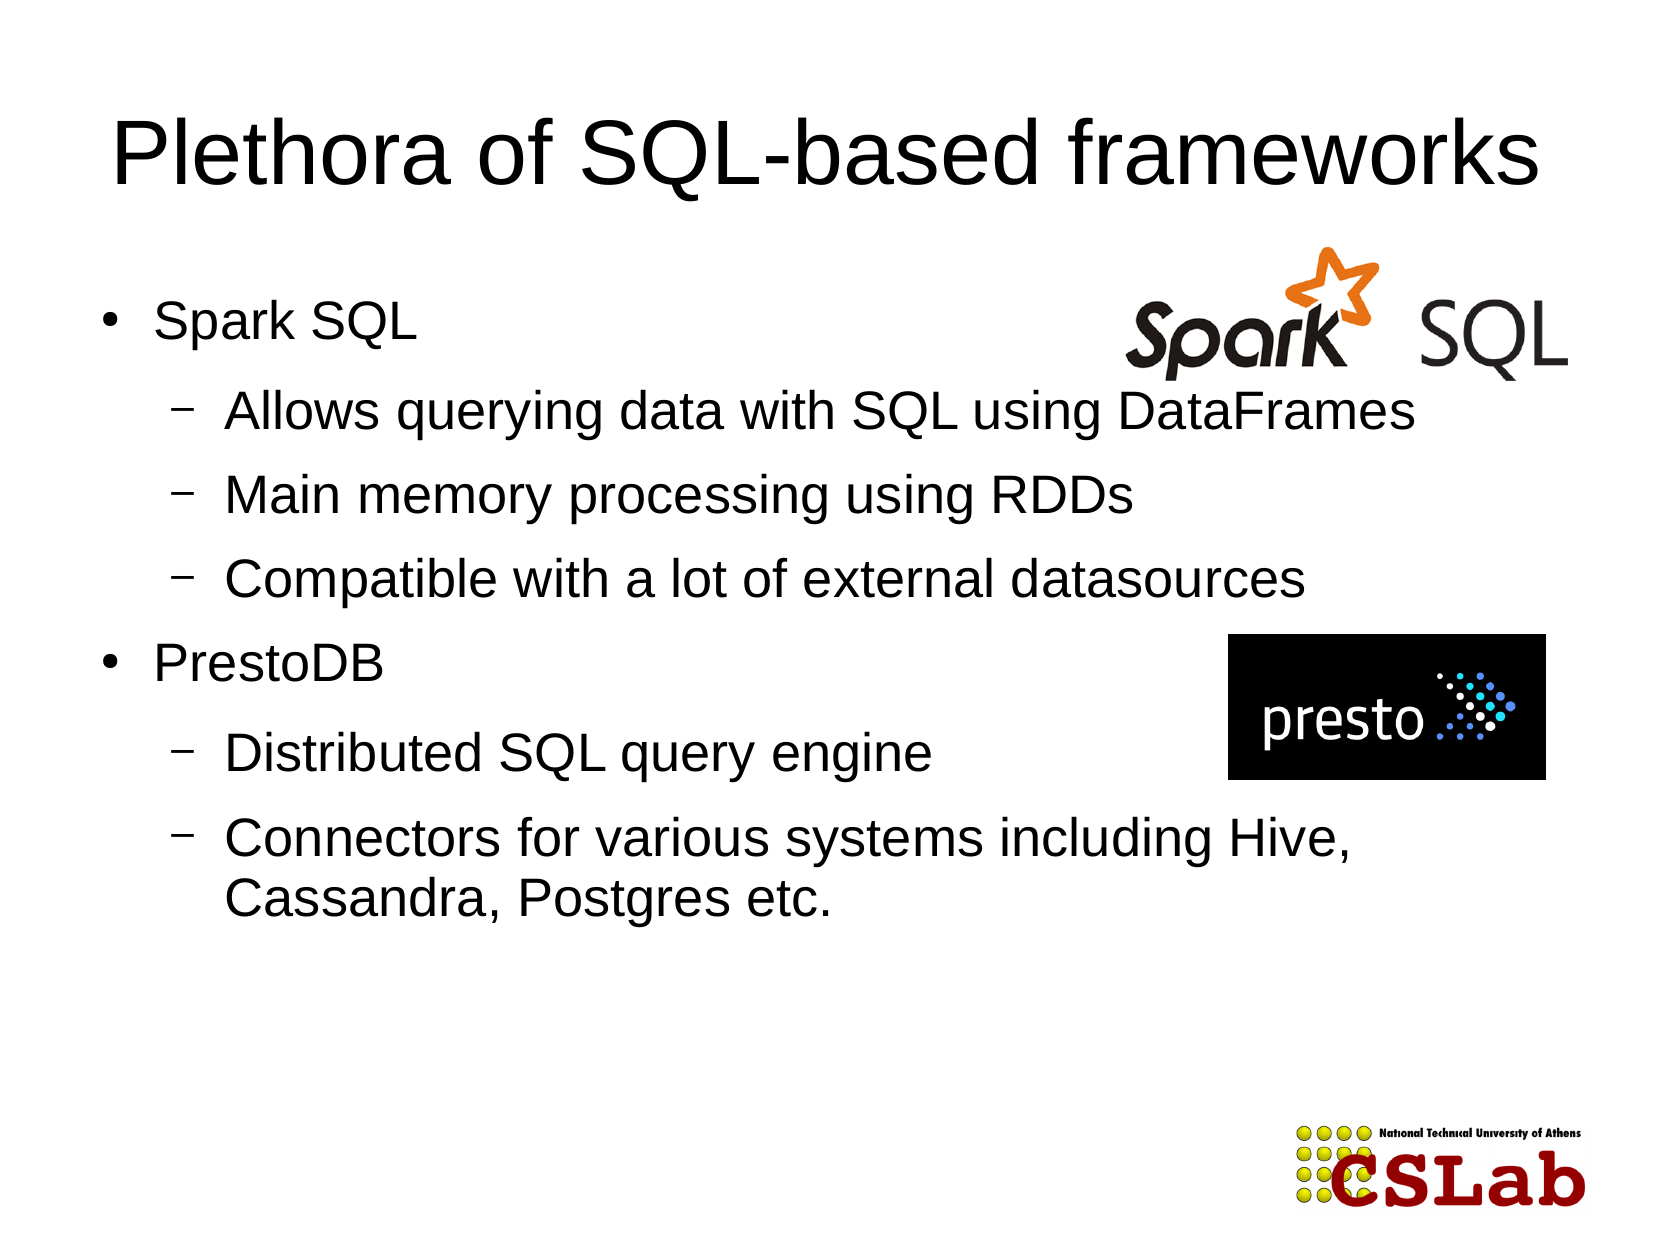

# Plethora of SQL-based frameworks
Spark SQL
Allows querying data with SQL using DataFrames
Main memory processing using RDDs
Compatible with a lot of external datasources
PrestoDB
Distributed SQL query engine
Connectors for various systems including Hive, Cassandra, Postgres etc.